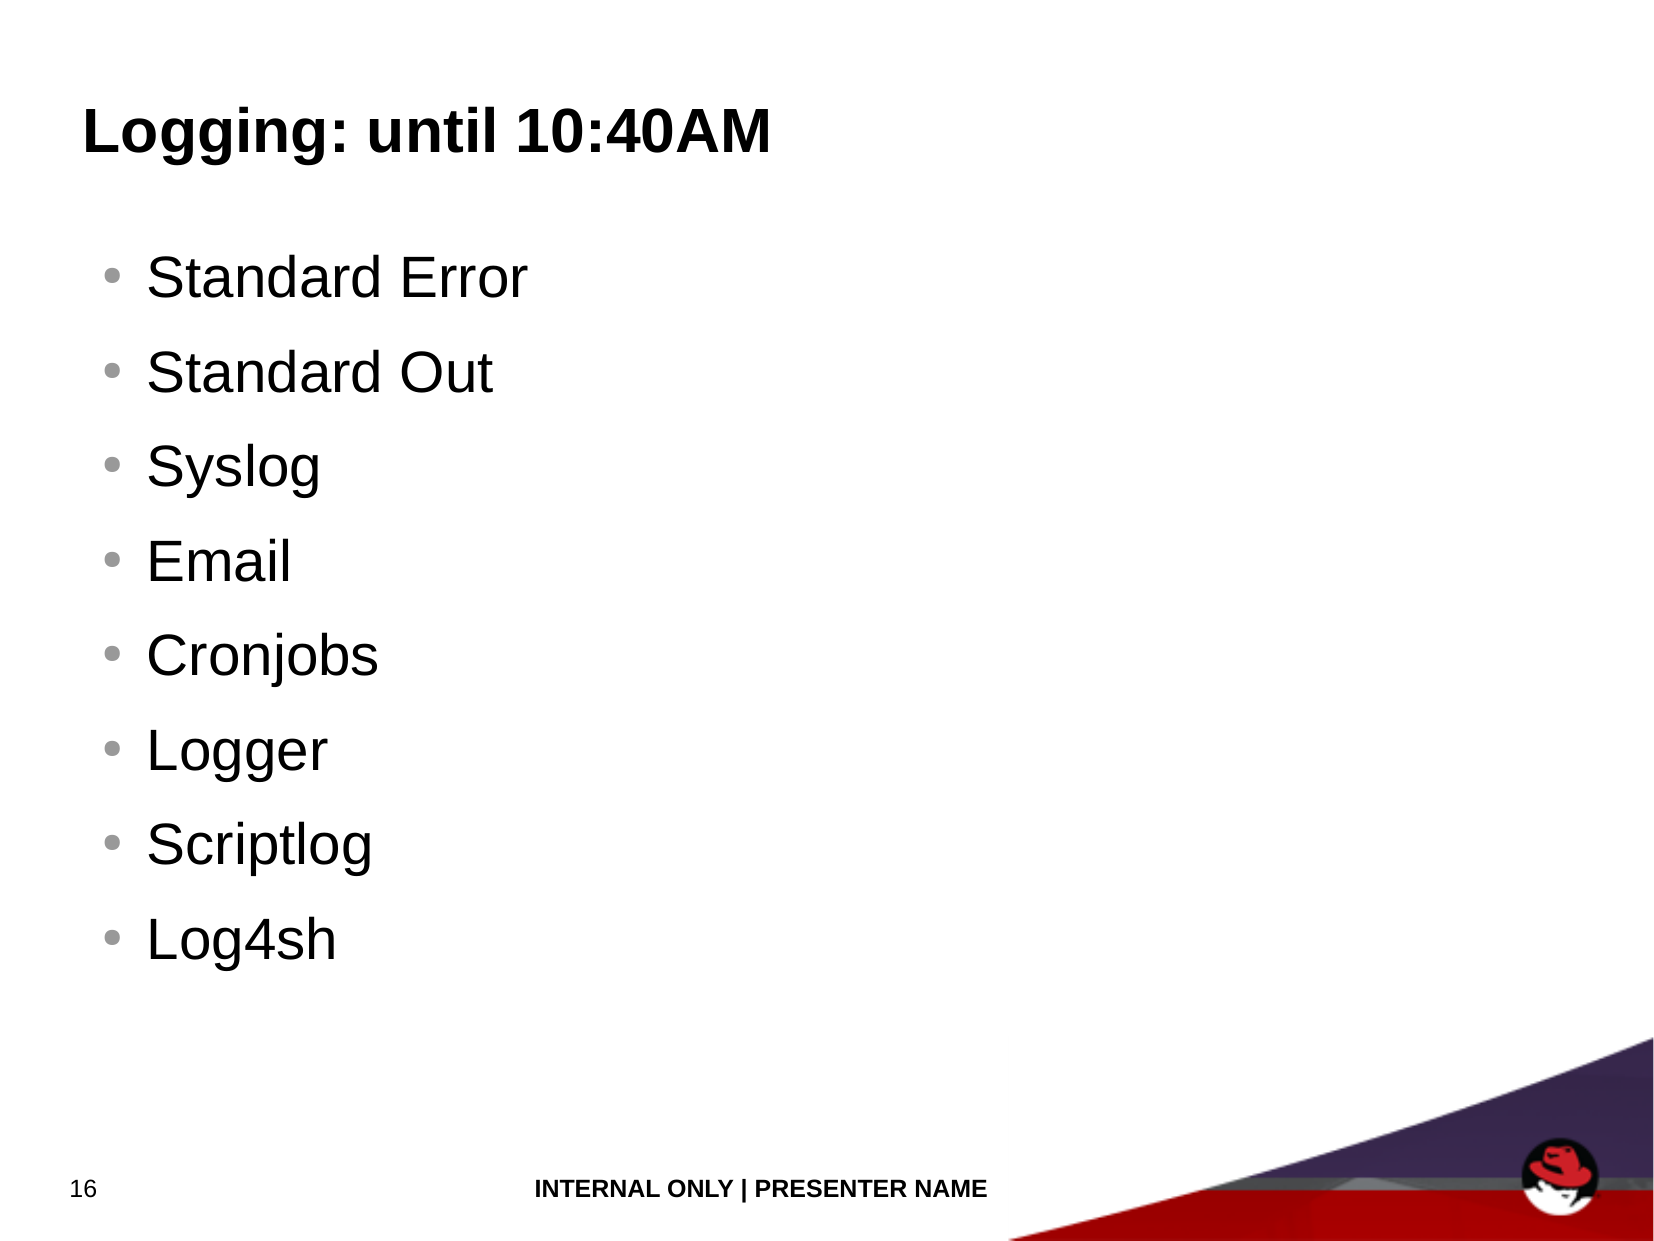

# Logging: until 10:40AM
Standard Error
Standard Out
Syslog
Email
Cronjobs
Logger
Scriptlog
Log4sh